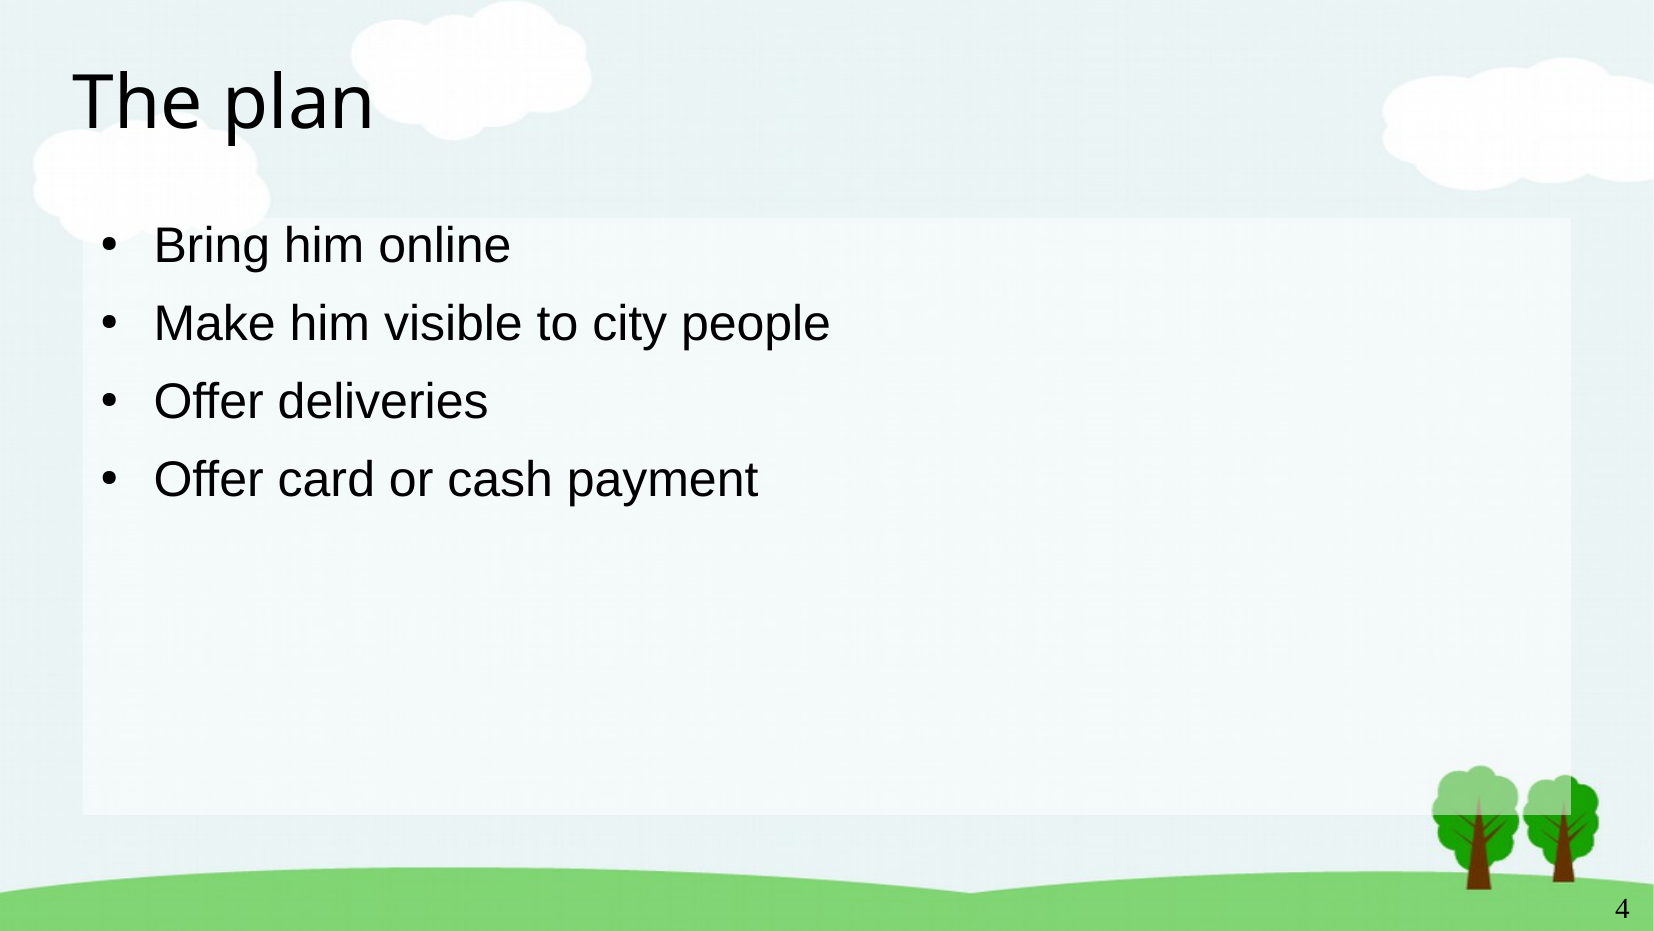

The plan
# Bring him online
Make him visible to city people
Offer deliveries
Offer card or cash payment
4